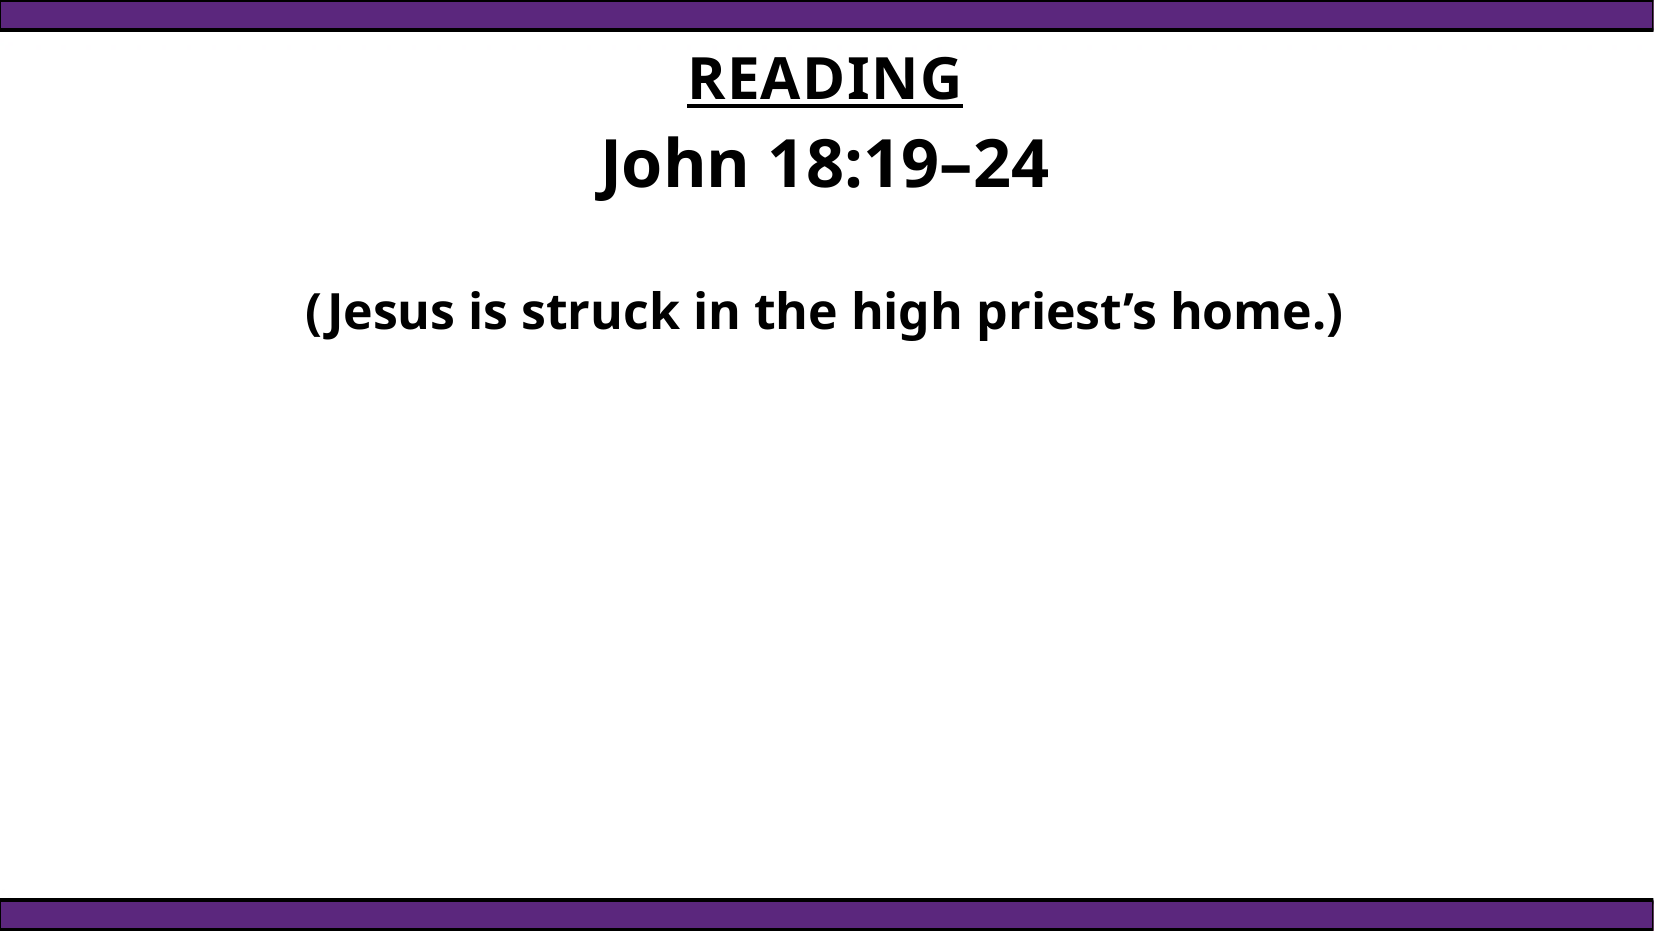

READING
John 18:19–24
(Jesus is struck in the high priest’s home.)